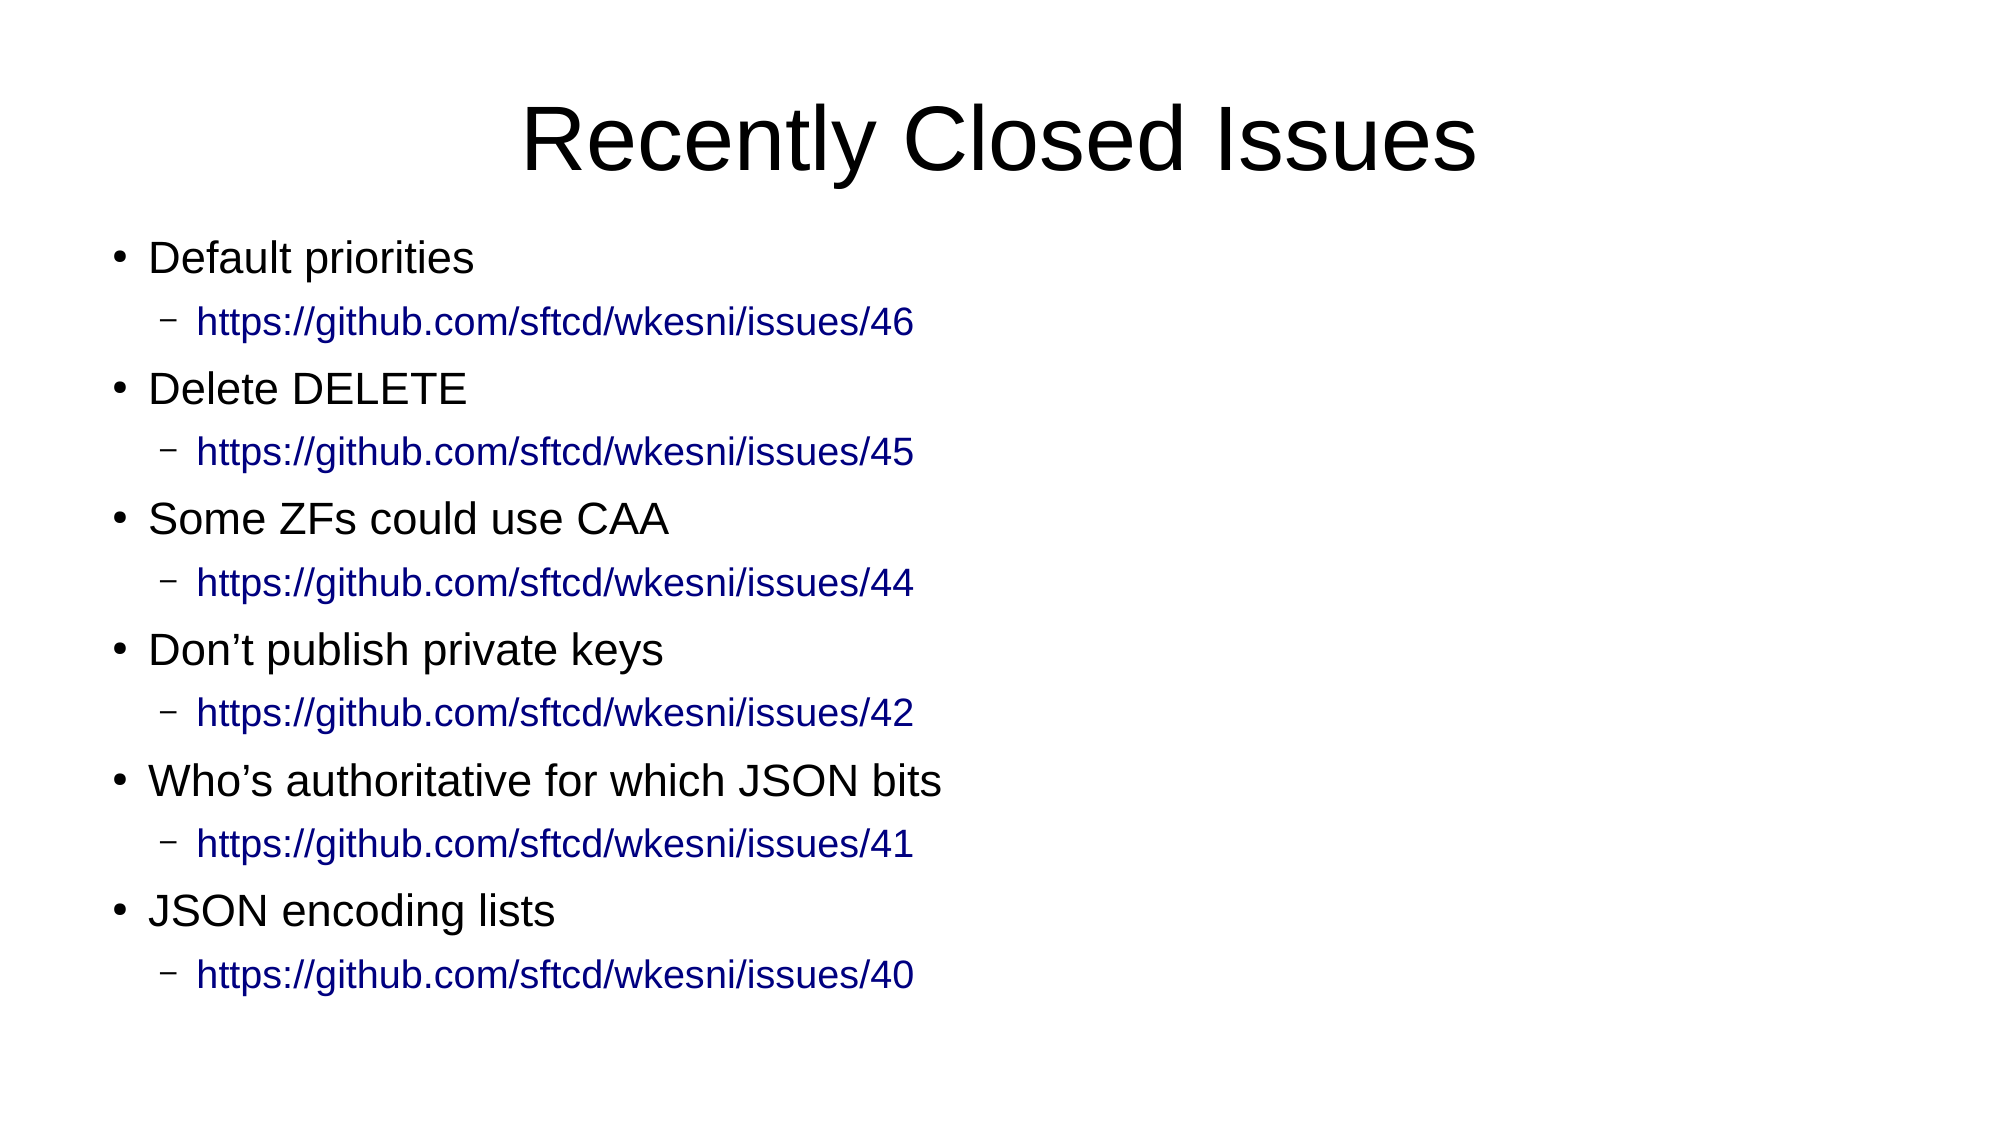

# Recently Closed Issues
Default priorities
https://github.com/sftcd/wkesni/issues/46
Delete DELETE
https://github.com/sftcd/wkesni/issues/45
Some ZFs could use CAA
https://github.com/sftcd/wkesni/issues/44
Don’t publish private keys
https://github.com/sftcd/wkesni/issues/42
Who’s authoritative for which JSON bits
https://github.com/sftcd/wkesni/issues/41
JSON encoding lists
https://github.com/sftcd/wkesni/issues/40